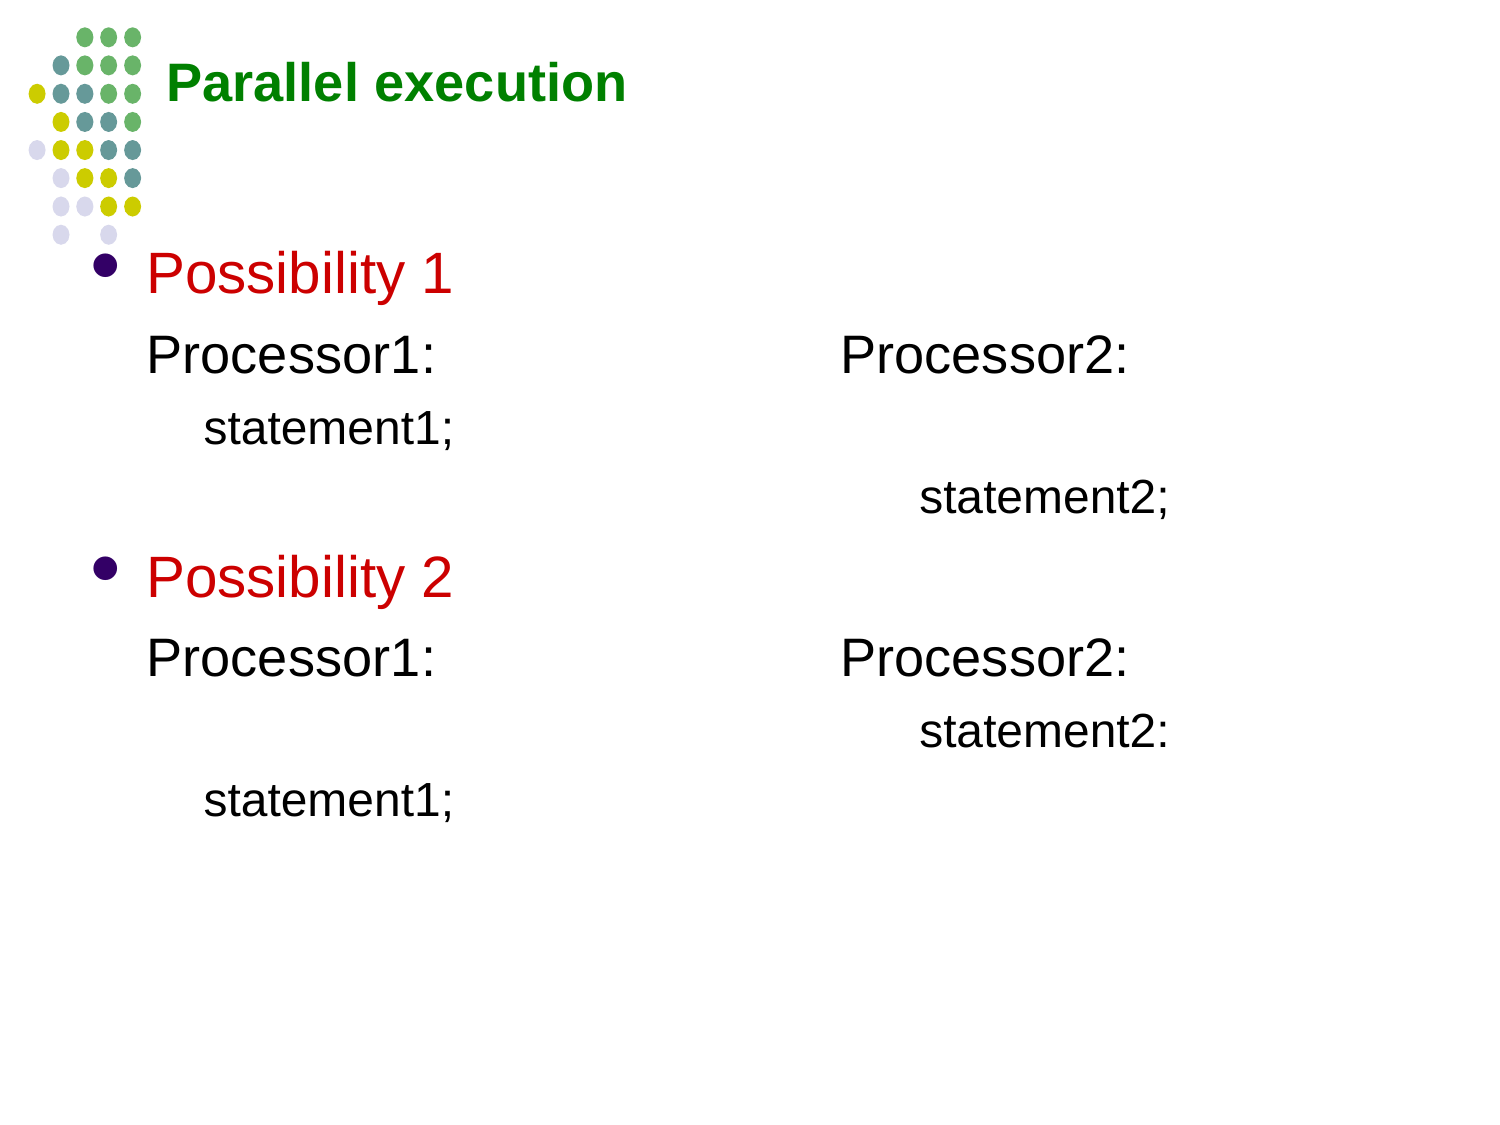

# Parallel execution
Possibility 1
Processor1:			Processor2:
statement1;
					 statement2;
Possibility 2
Processor1:			Processor2:
					 statement2:
statement1;